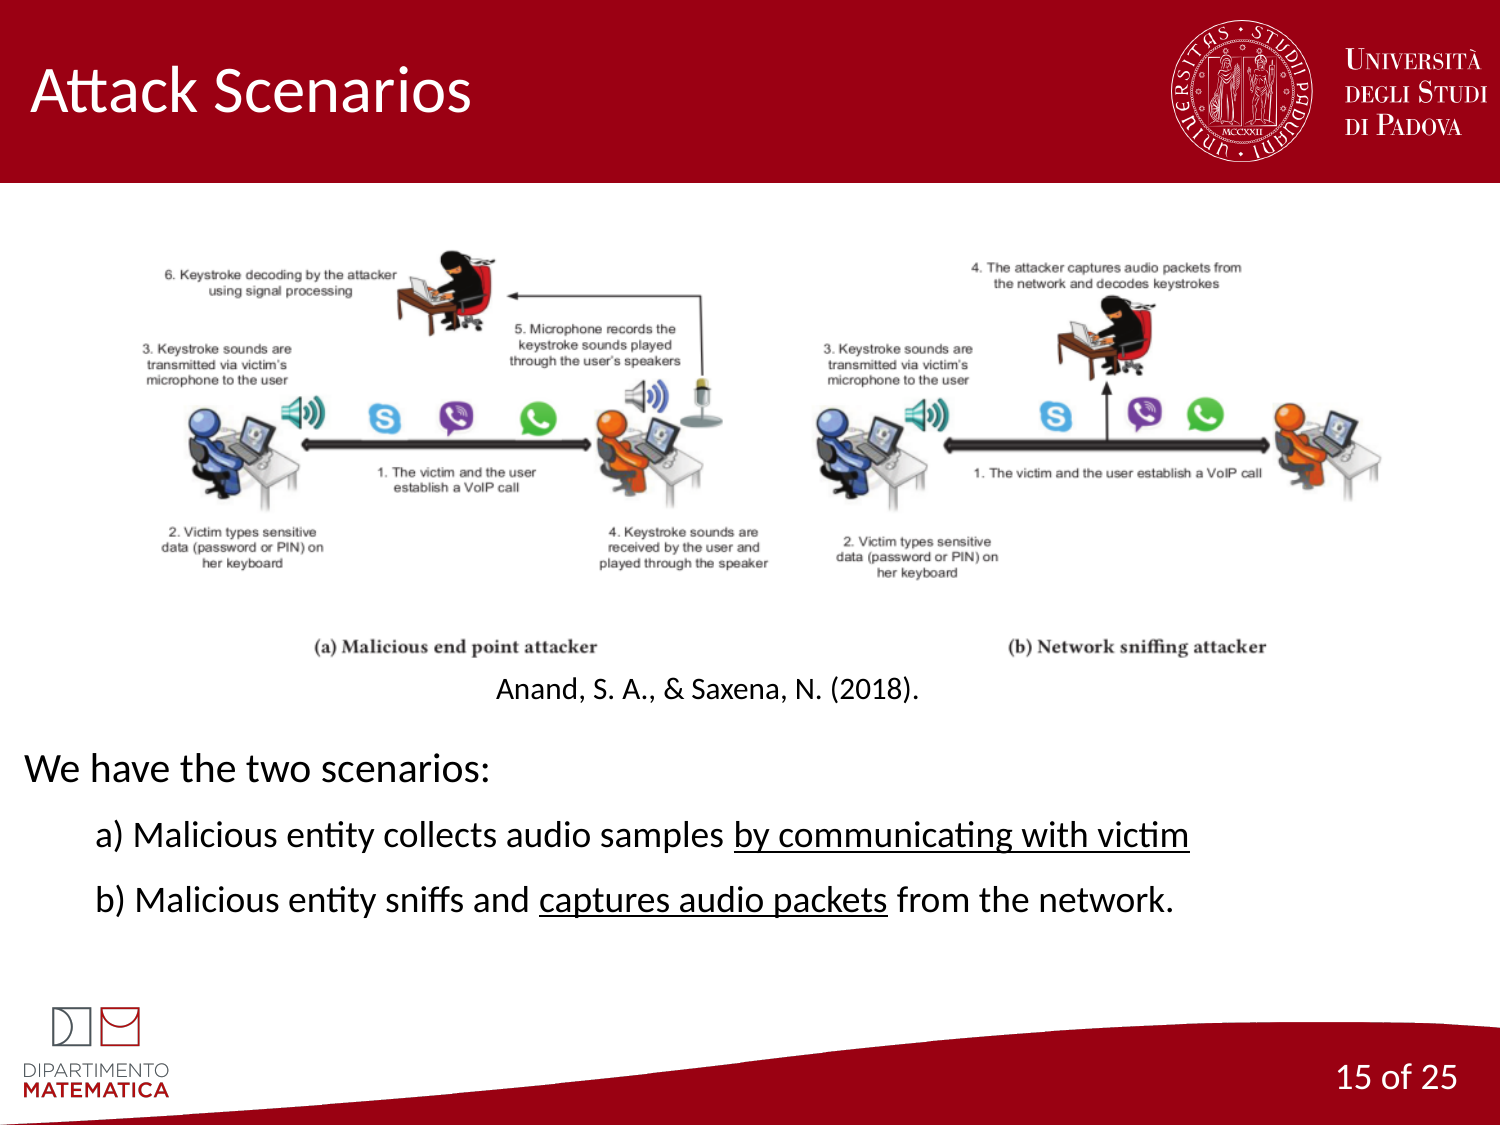

# Attack Scenarios
Anand, S. A., & Saxena, N. (2018).
We have the two scenarios:
a) Malicious entity collects audio samples by communicating with victim
b) Malicious entity sniffs and captures audio packets from the network.
 of 25